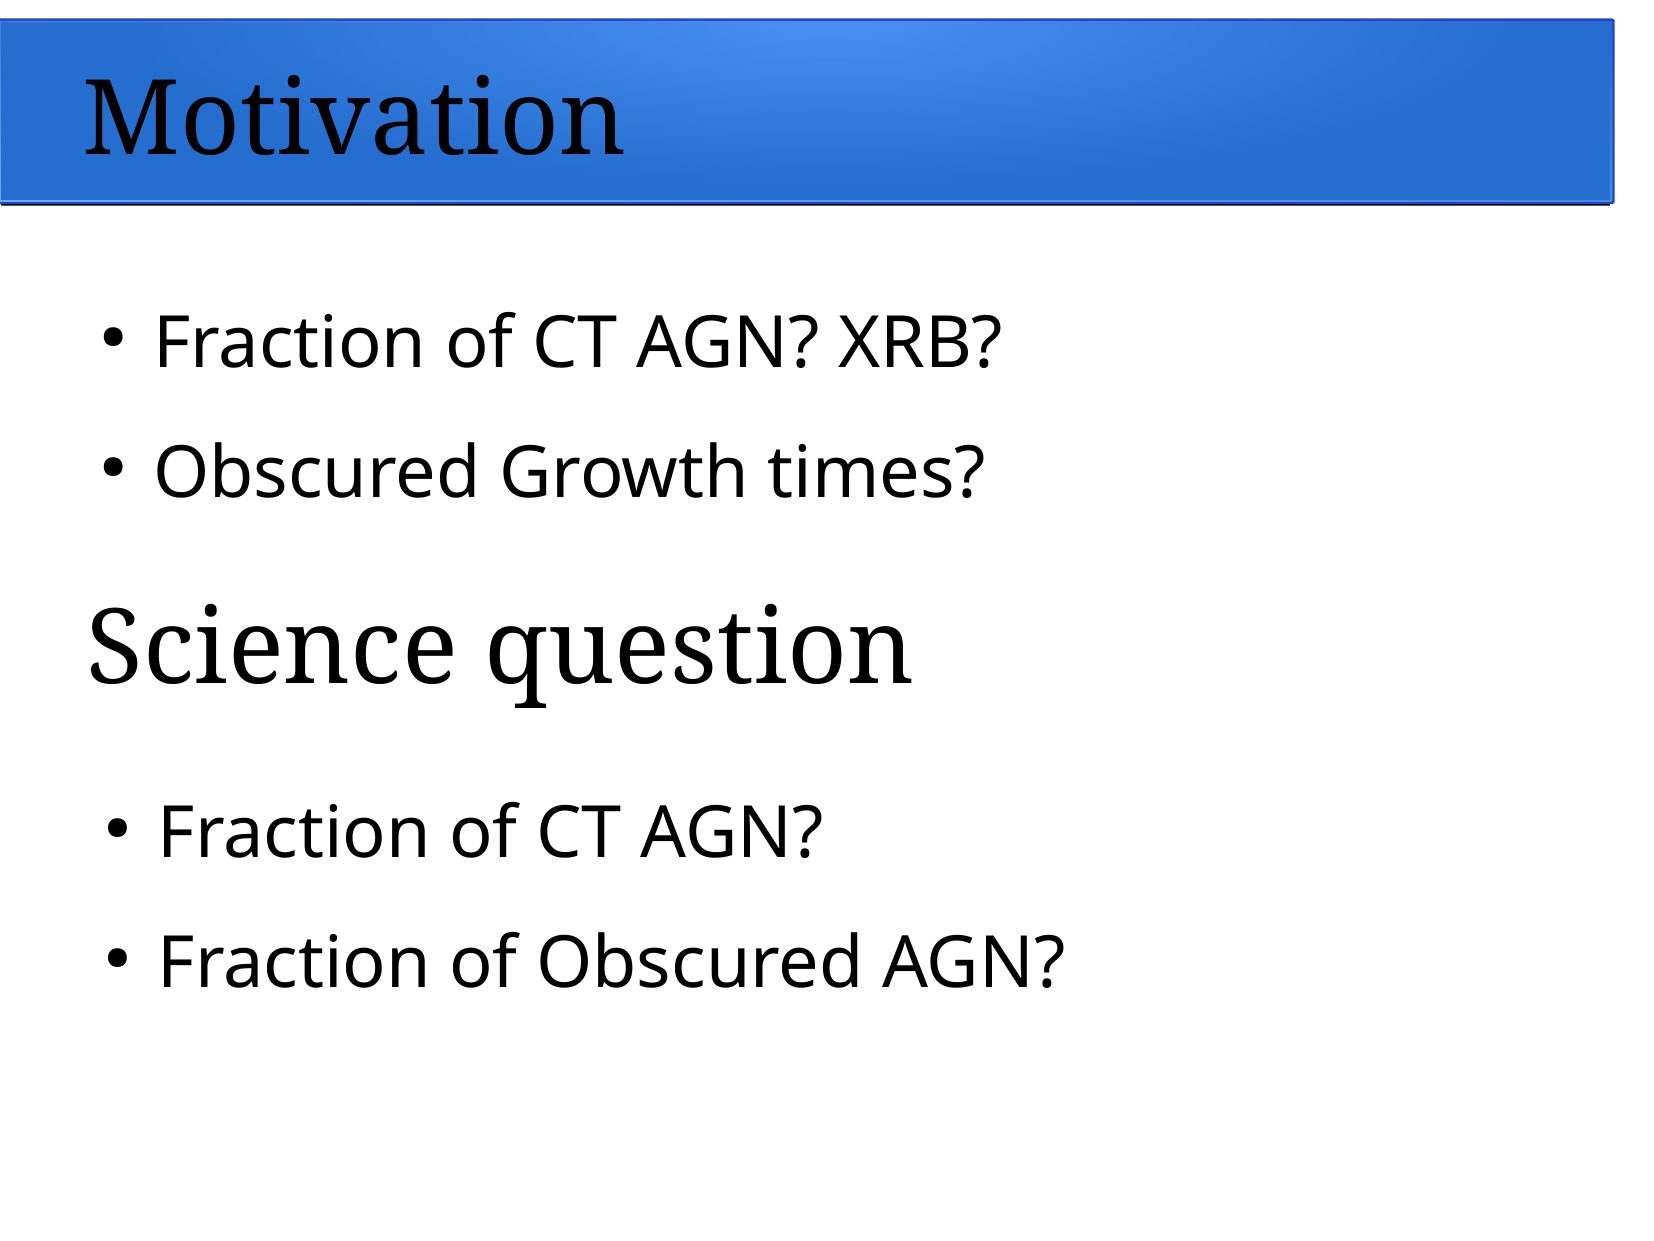

# Motivation
Fraction of CT AGN? XRB?
Obscured Growth times?
Science question
Fraction of CT AGN?
Fraction of Obscured AGN?